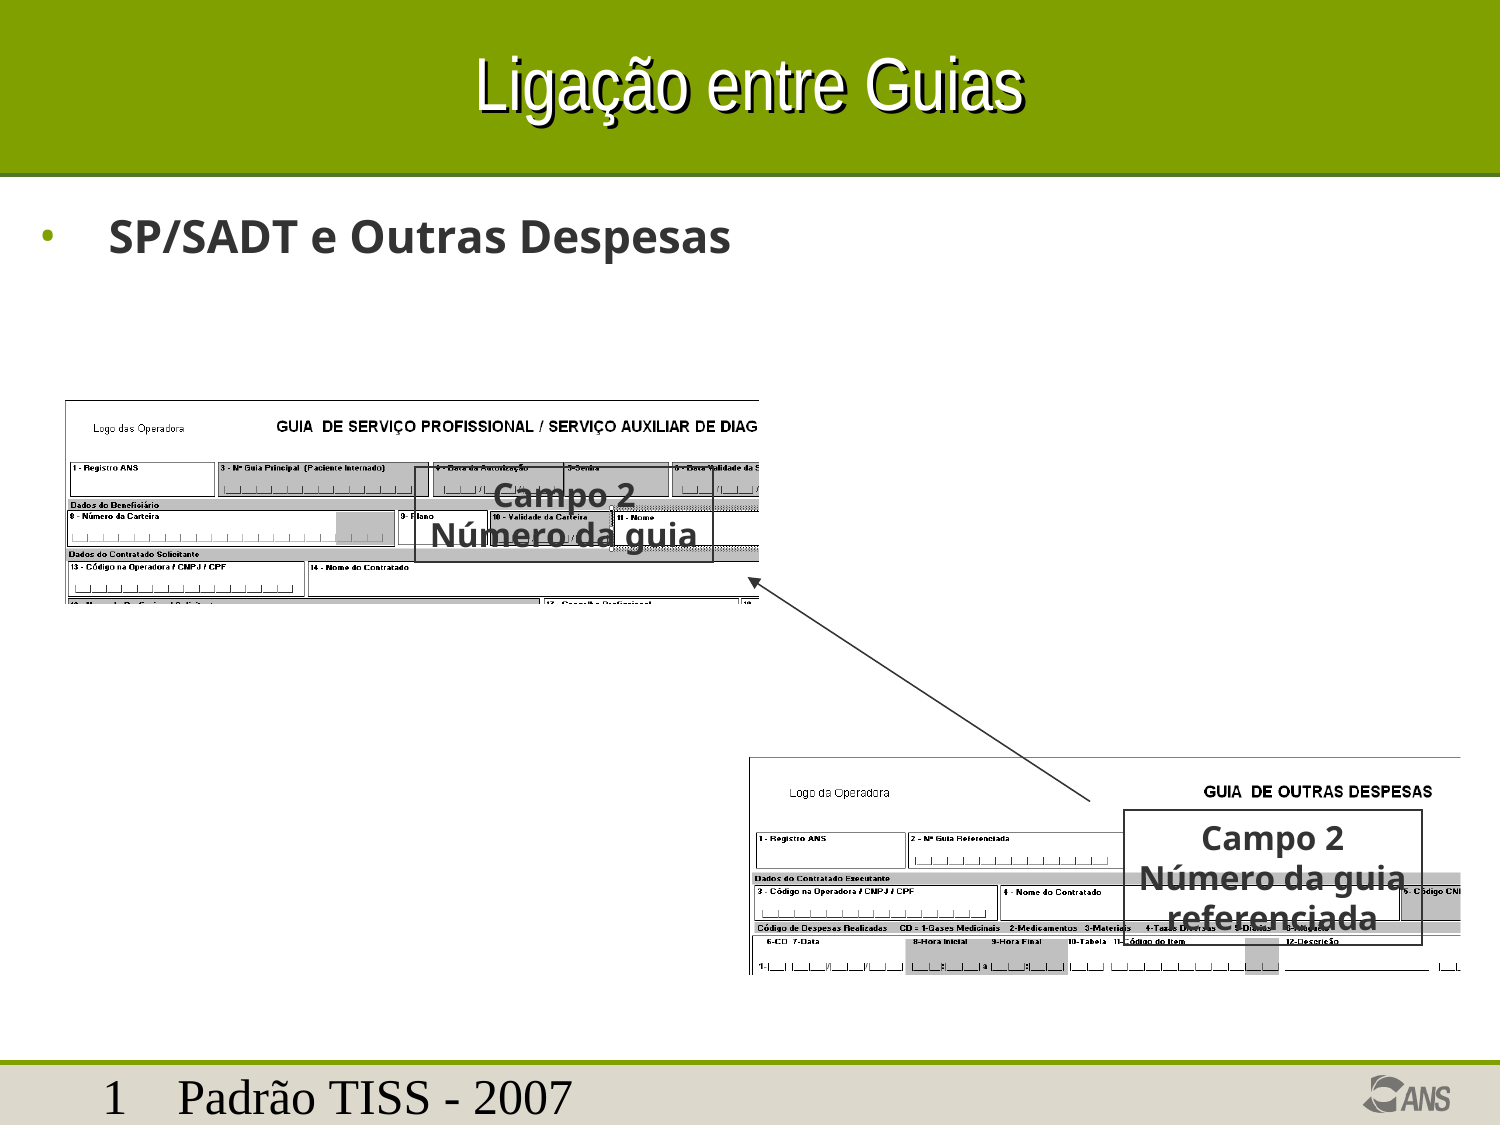

# Ligação entre Guias
SP/SADT e Outras Despesas
Campo 2
Número da guia
Campo 2
Número da guia
referenciada
15
Padrão TISS - 2007